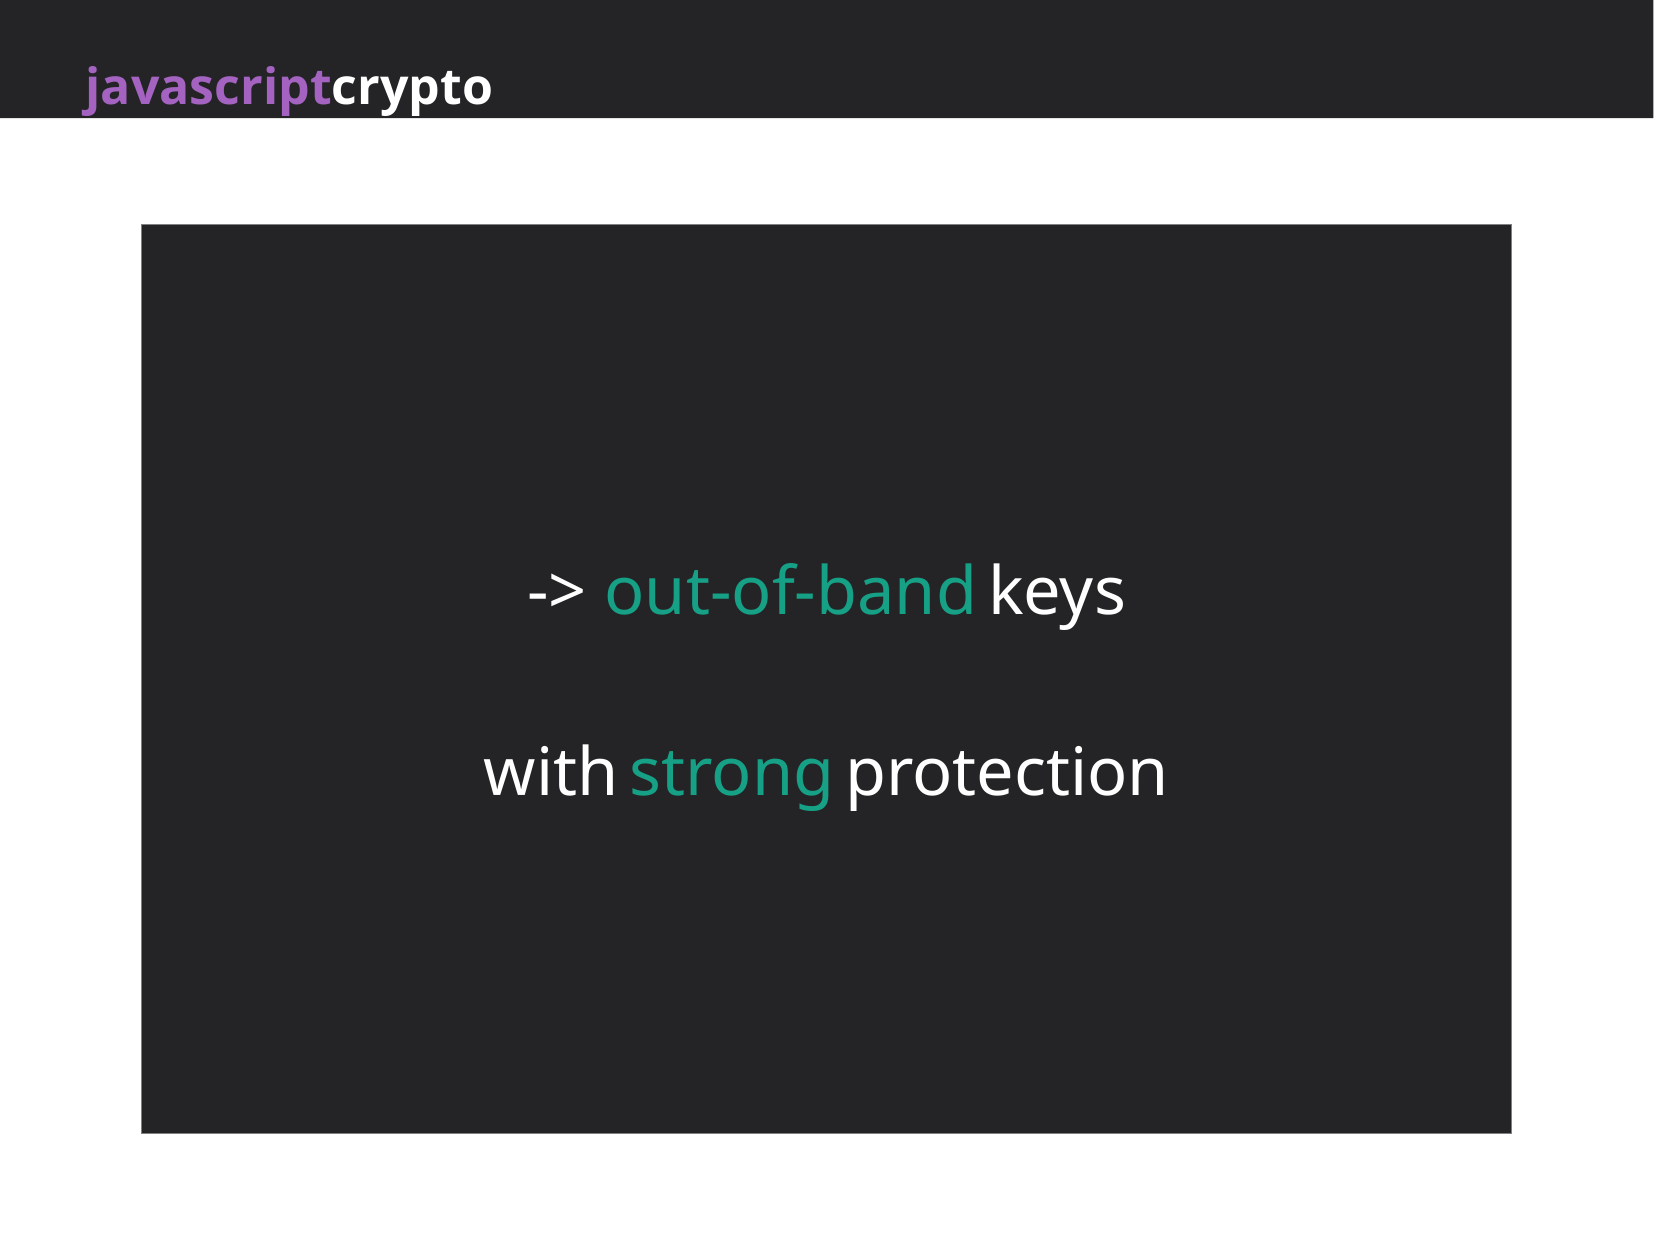

javascriptcrypto
-> out-of-band keys
with strong protection